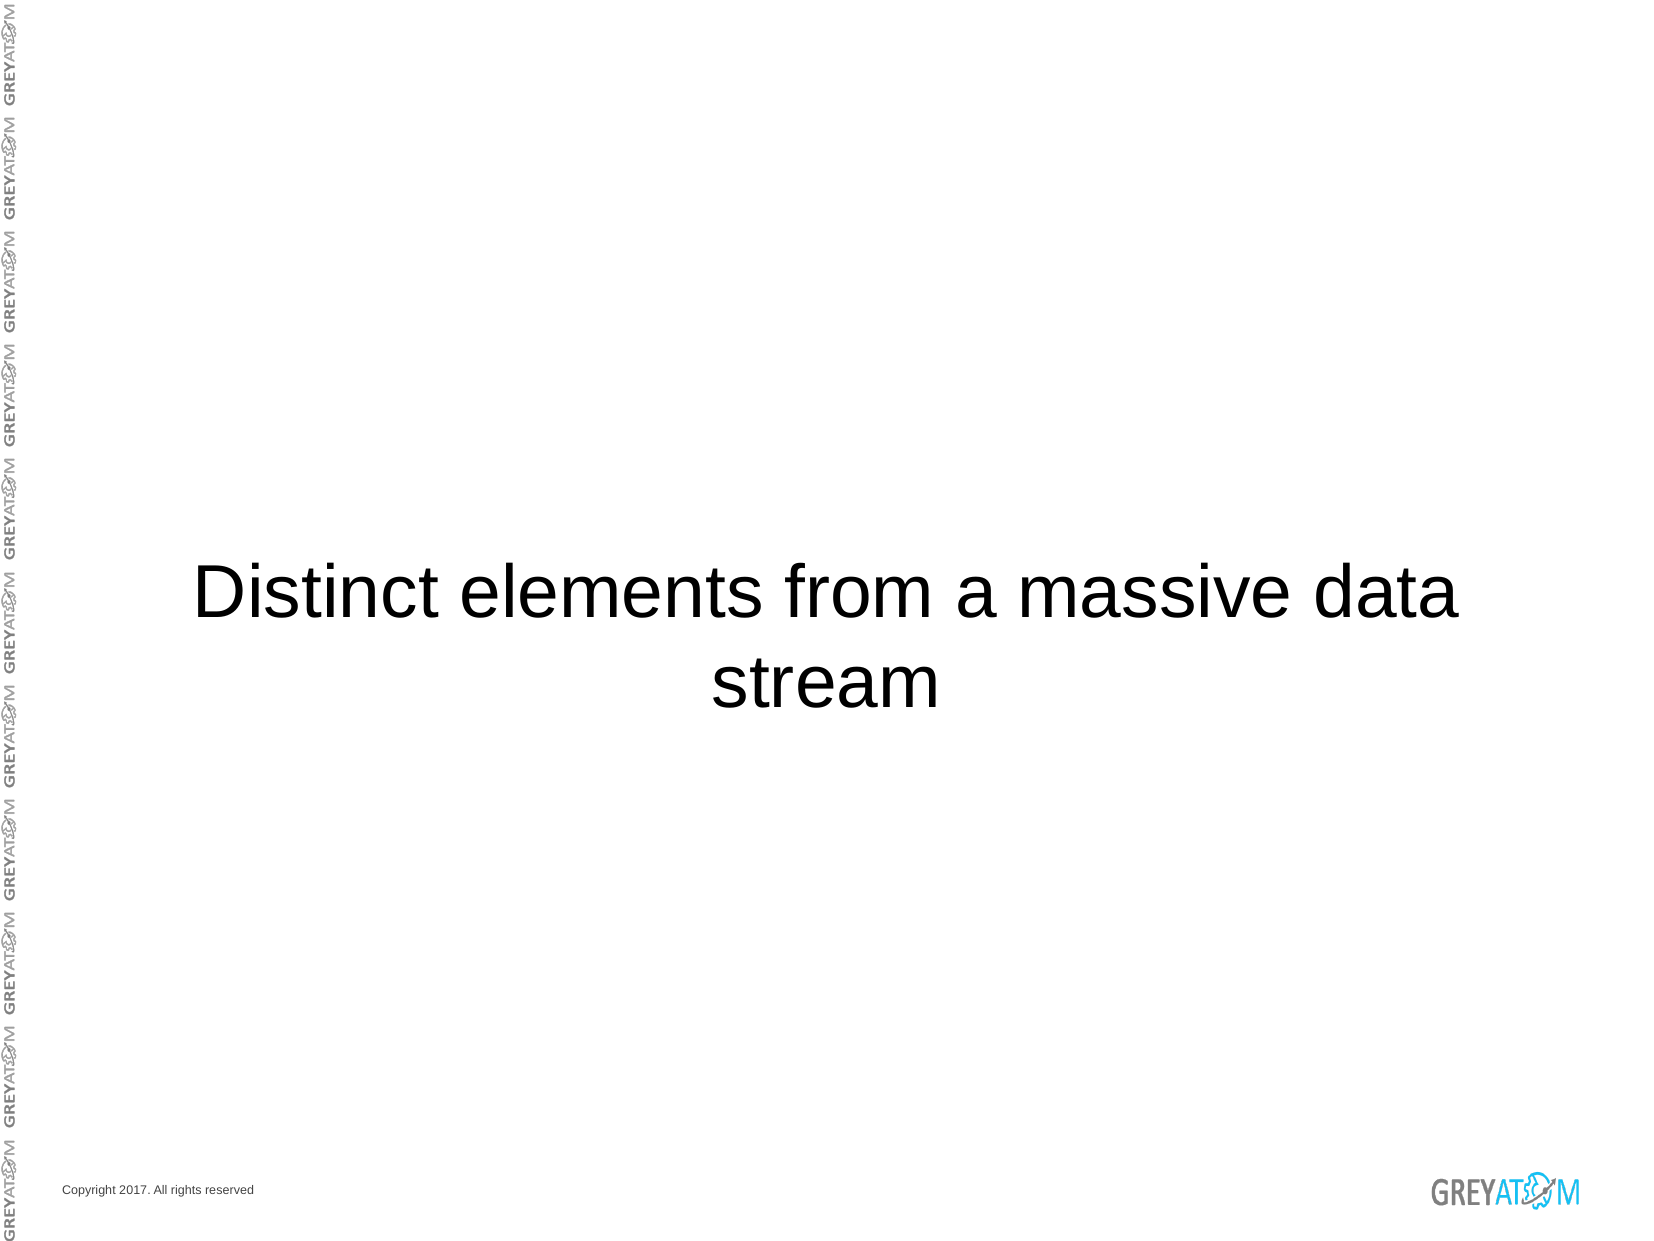

Distinct elements from a massive data stream